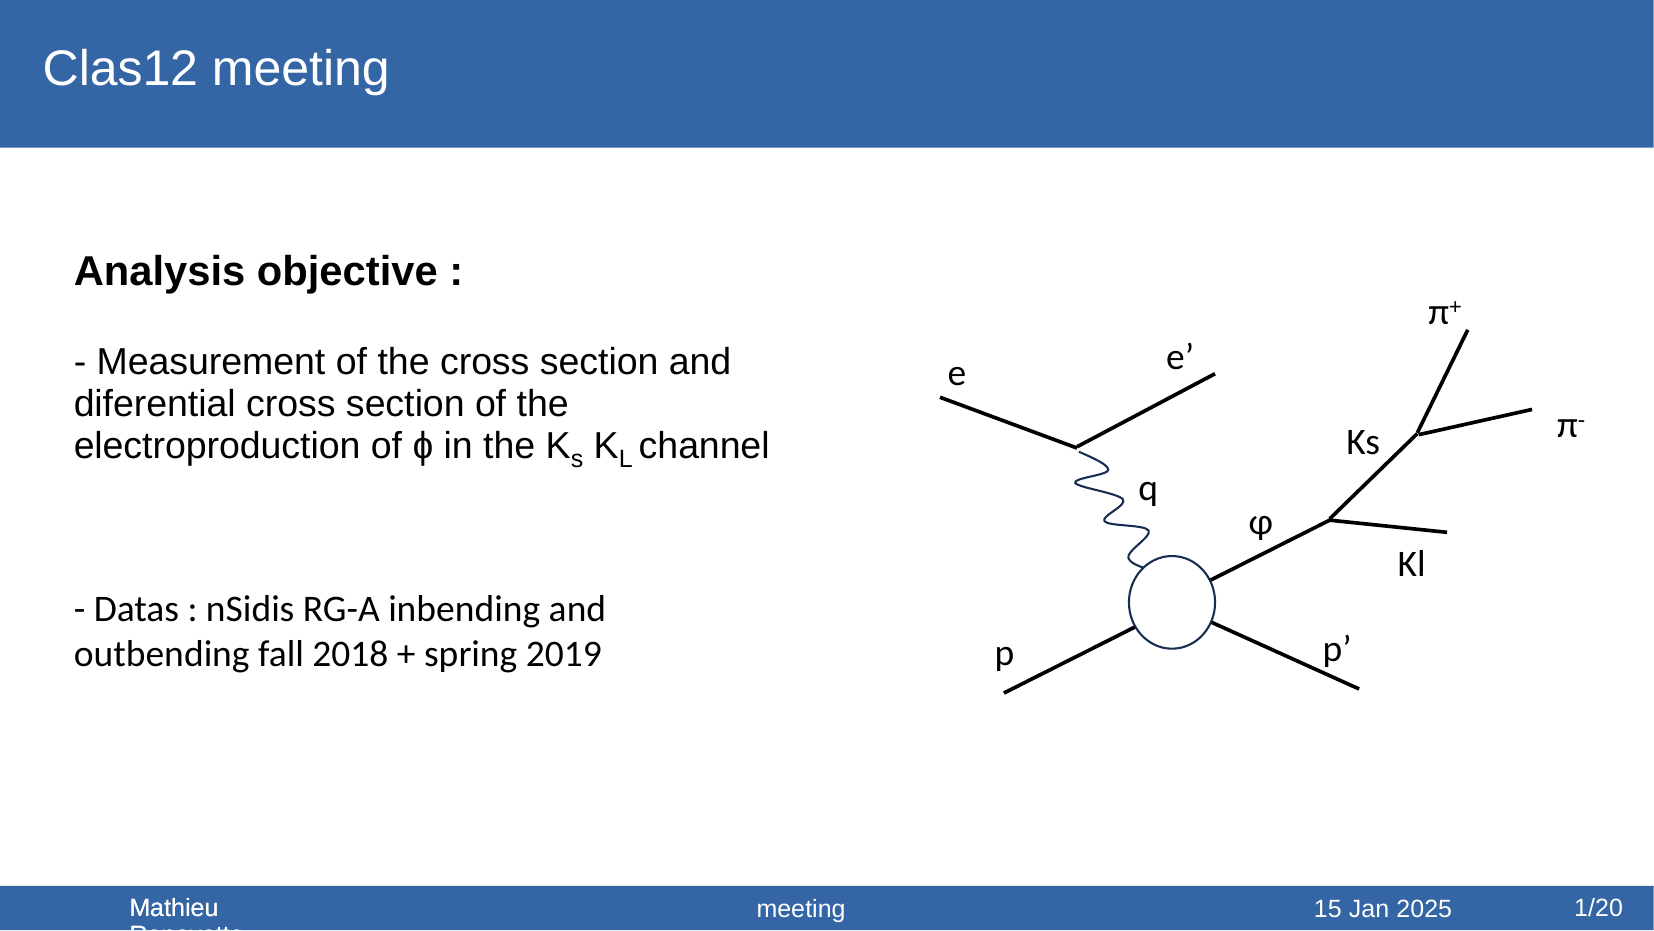

Clas12 meeting
Analysis objective :
- Measurement of the cross section and diferential cross section of the electroproduction of ɸ in the Ks KL channel
π+
e’
e
π-
Ks
q
ɸ
Kl
- Datas : nSidis RG-A inbending and
outbending fall 2018 + spring 2019
p’
p
Mathieu Ronayette
1/20
Mathieu Ronayette
 meeting
15 Jan 2025